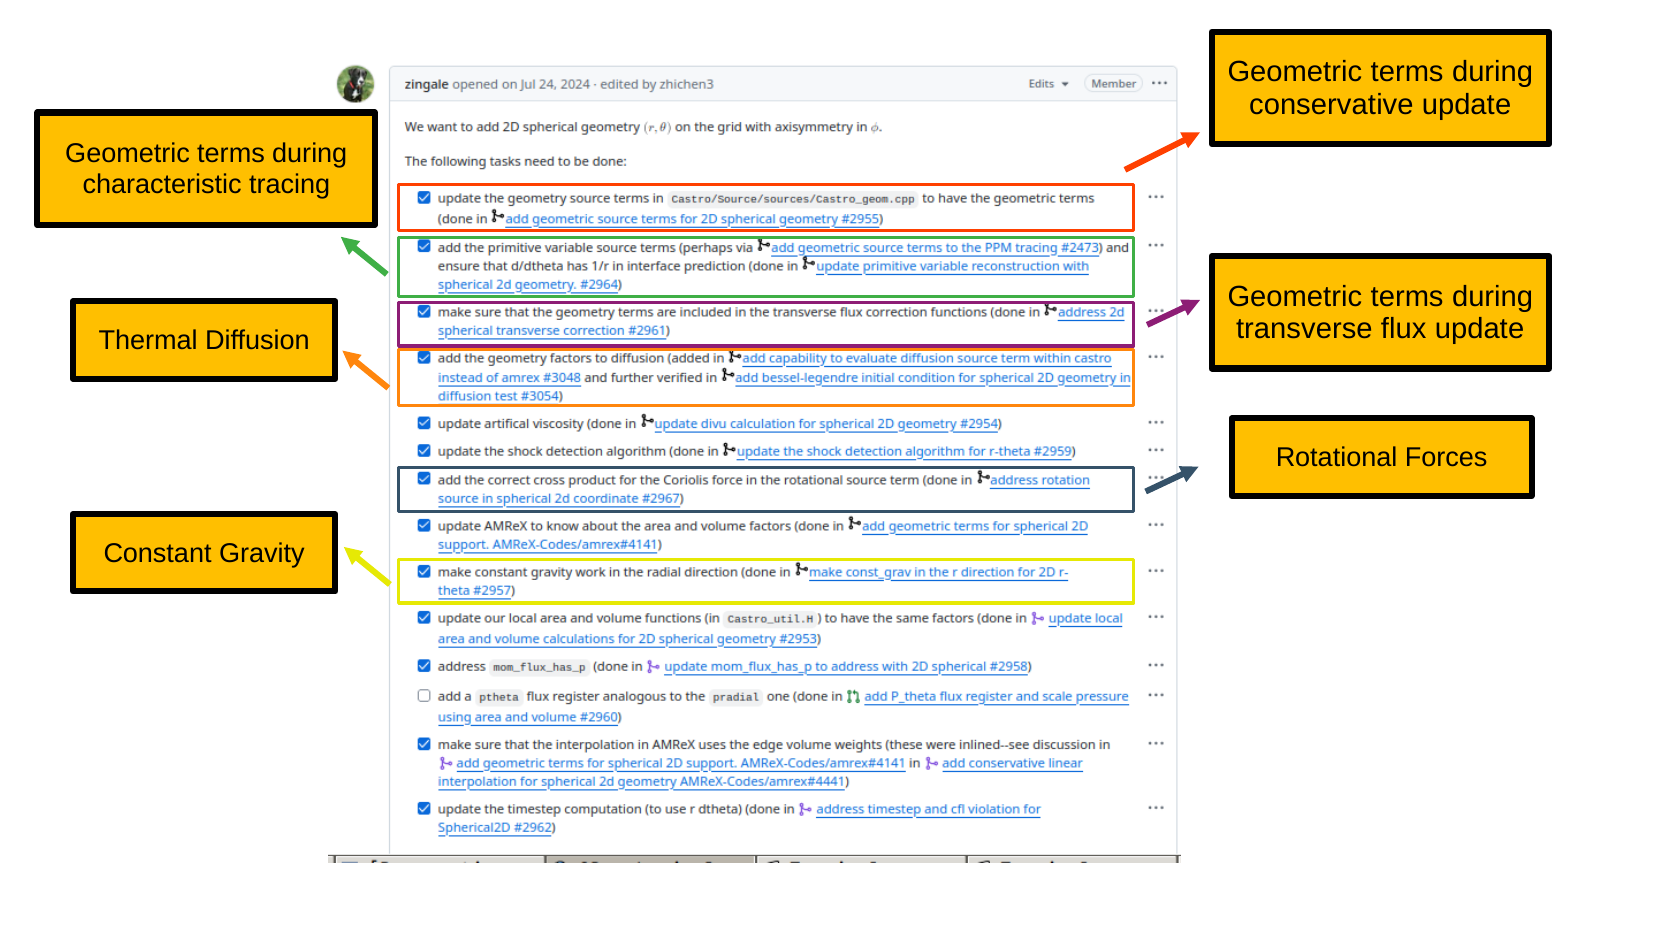

Geometric terms during conservative update
Geometric terms during characteristic tracing
Geometric terms during transverse flux update
Thermal Diffusion
Rotational Forces
Constant Gravity